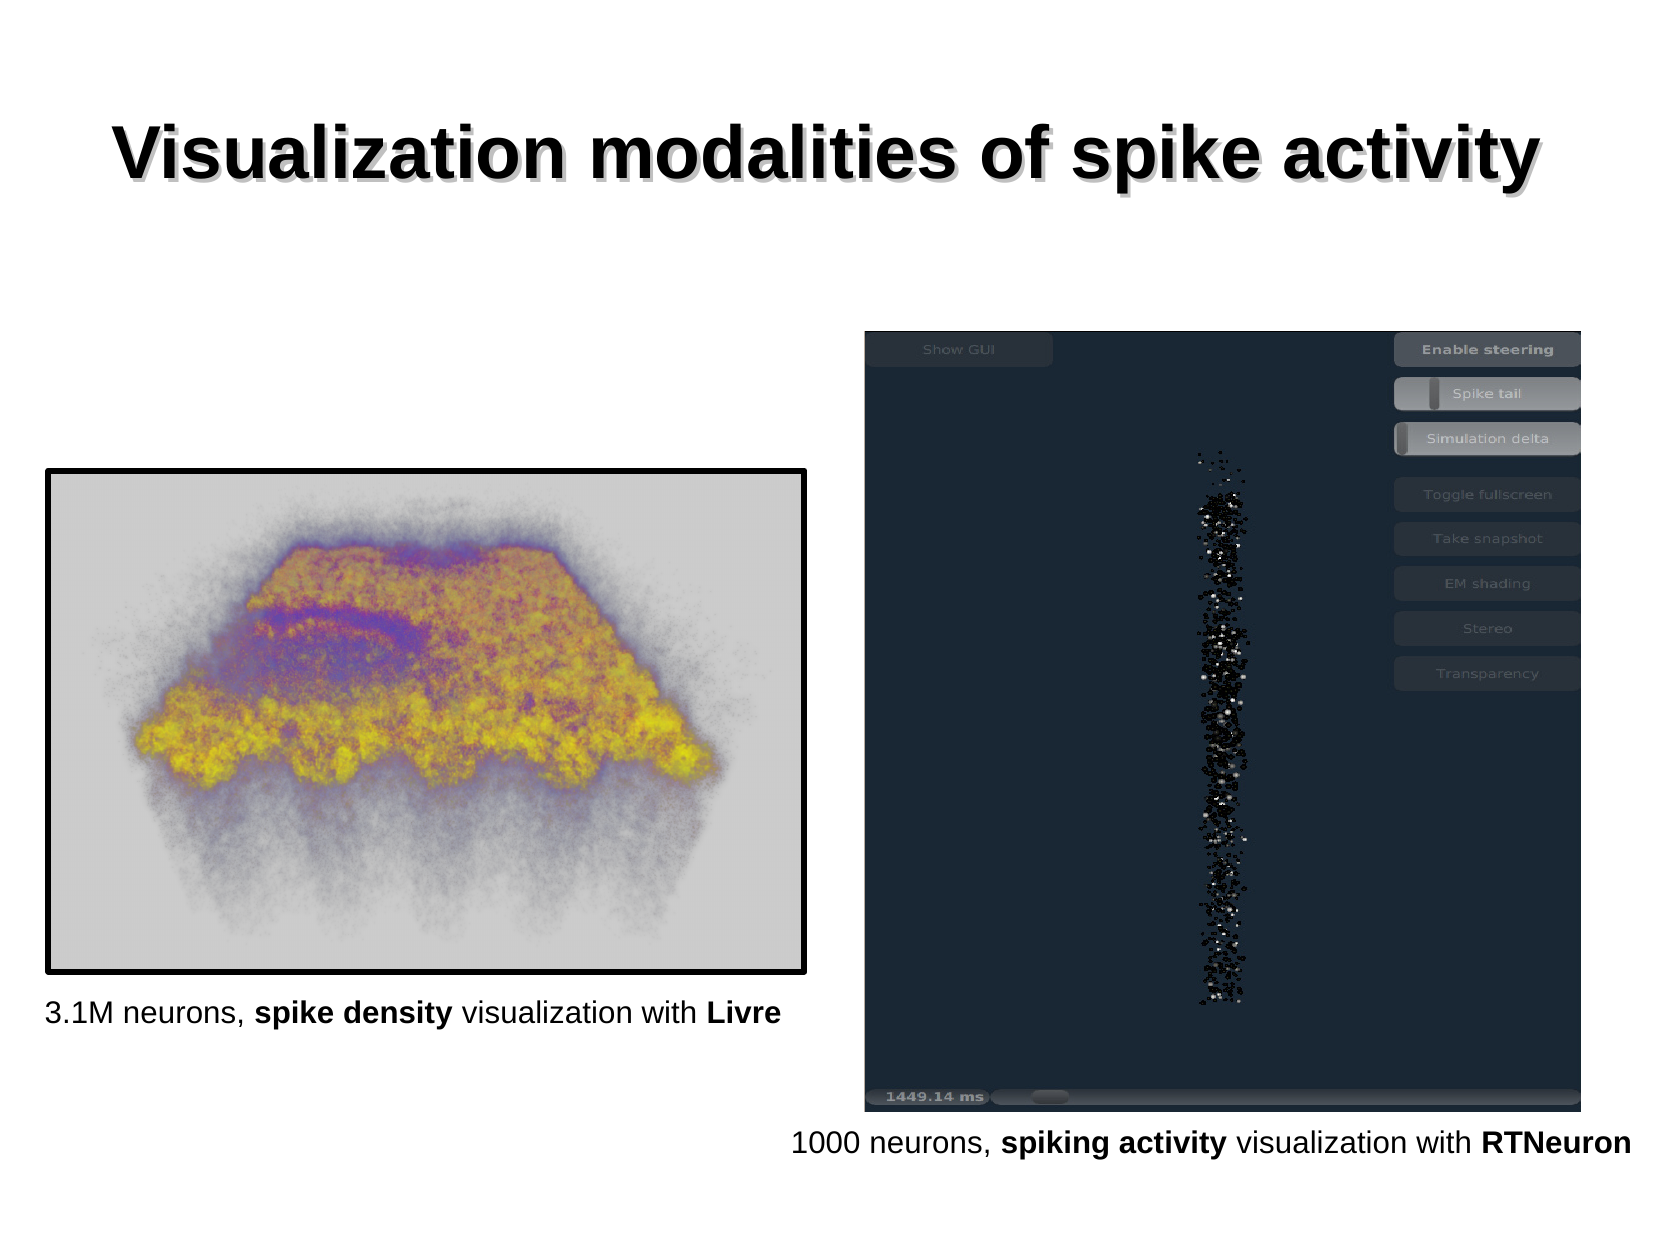

# Visualization modalities of spike activity
3.1M neurons, spike density visualization with Livre
1000 neurons, spiking activity visualization with RTNeuron